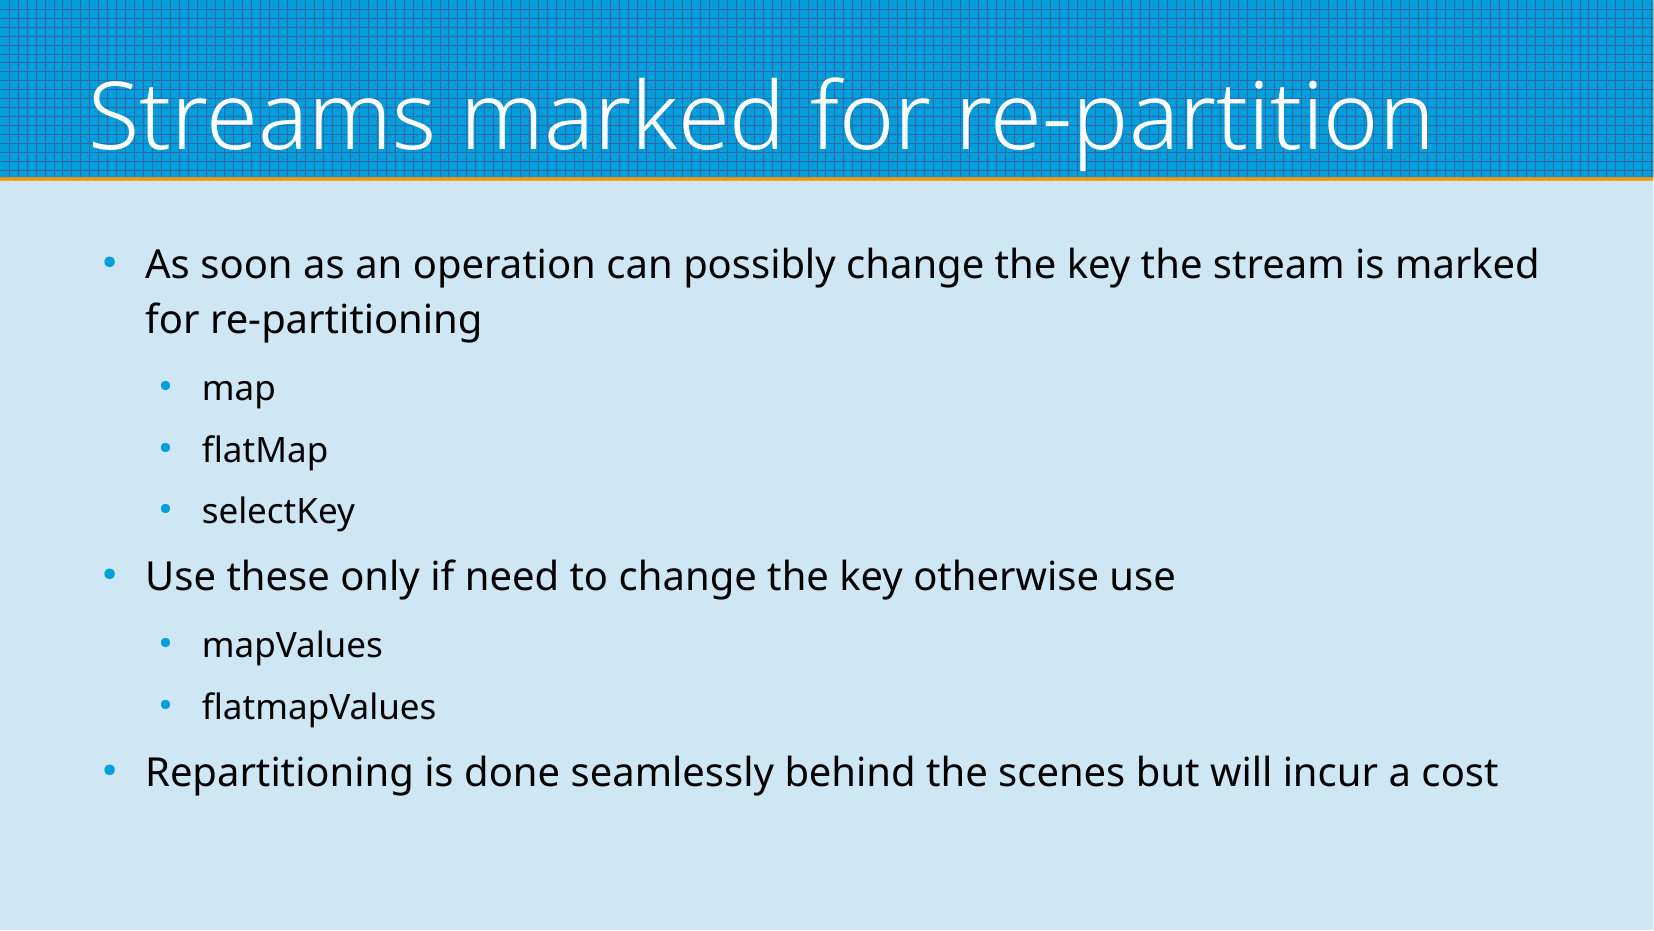

# Streams marked for re-partition
As soon as an operation can possibly change the key the stream is marked for re-partitioning
map
flatMap
selectKey
Use these only if need to change the key otherwise use
mapValues
flatmapValues
Repartitioning is done seamlessly behind the scenes but will incur a cost